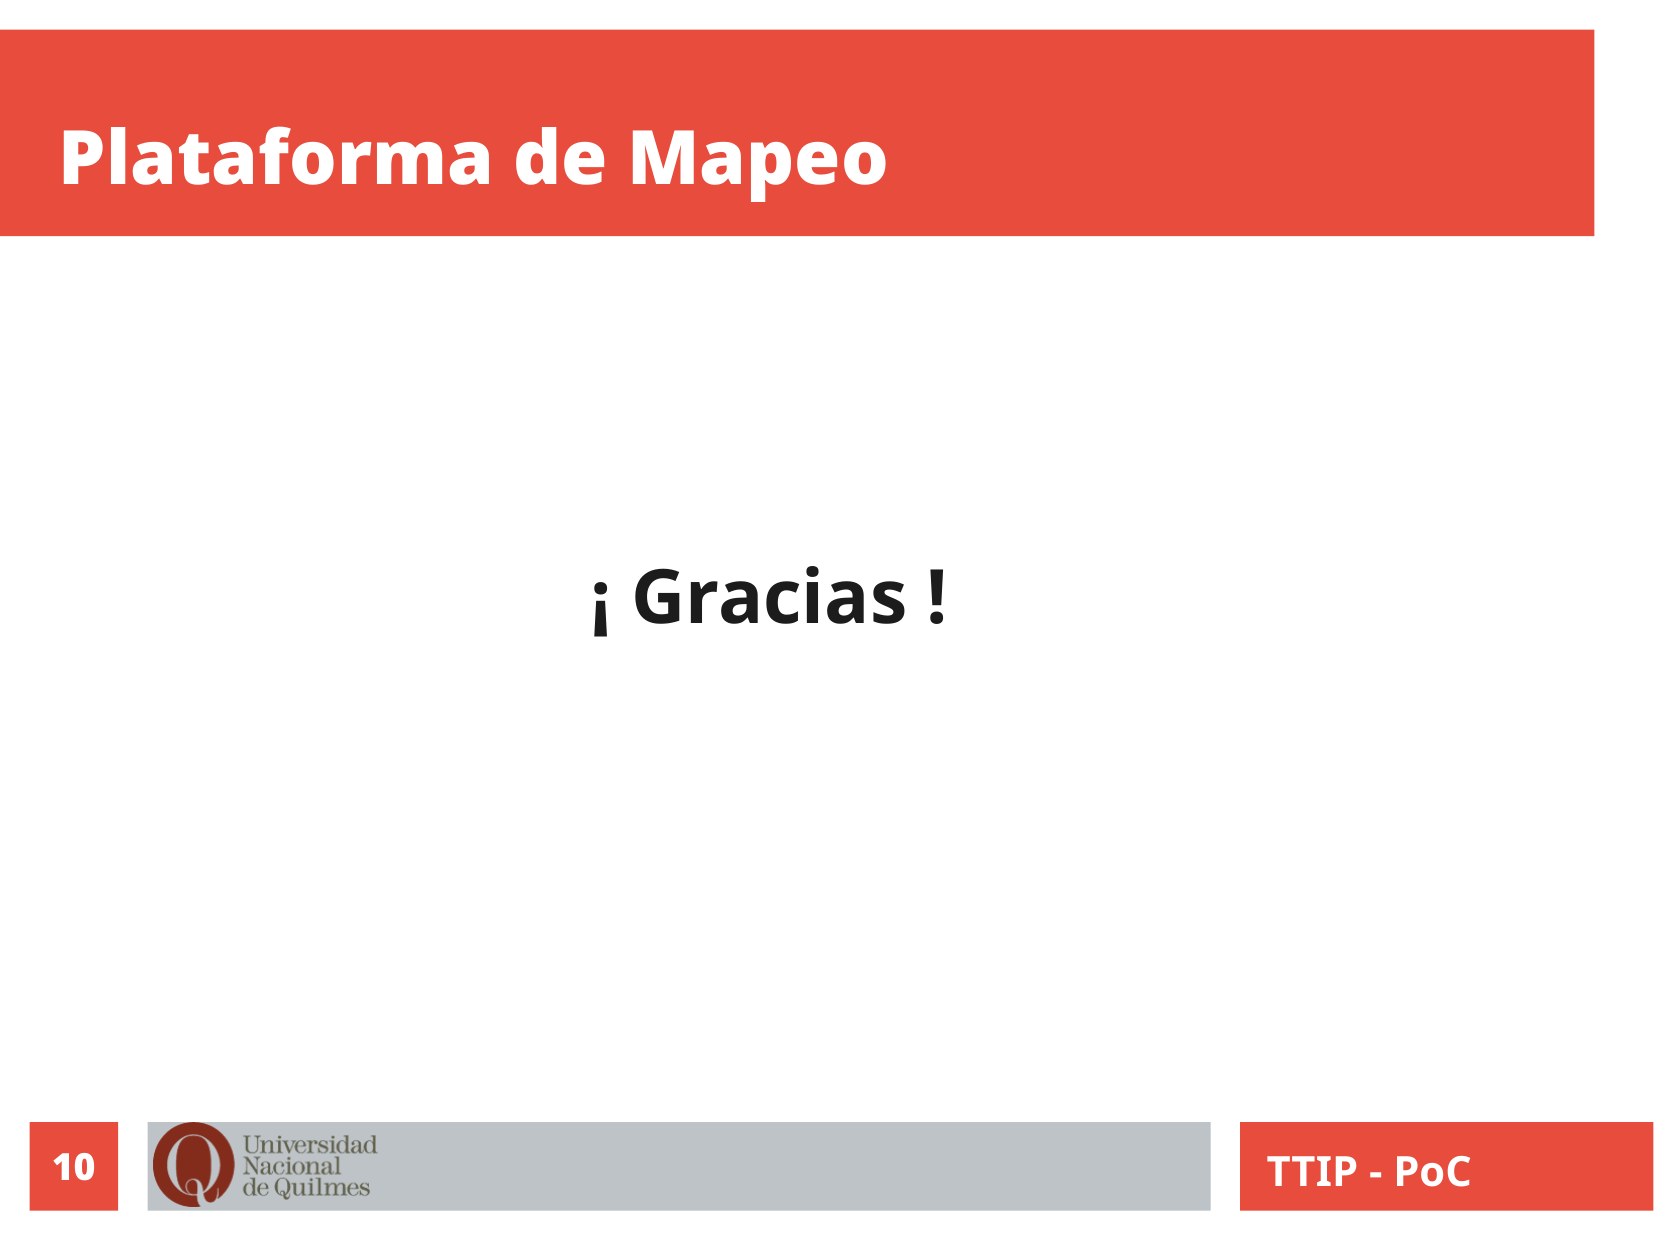

# Plataforma de Mapeo
¡ Gracias !
10
TTIP - PoC